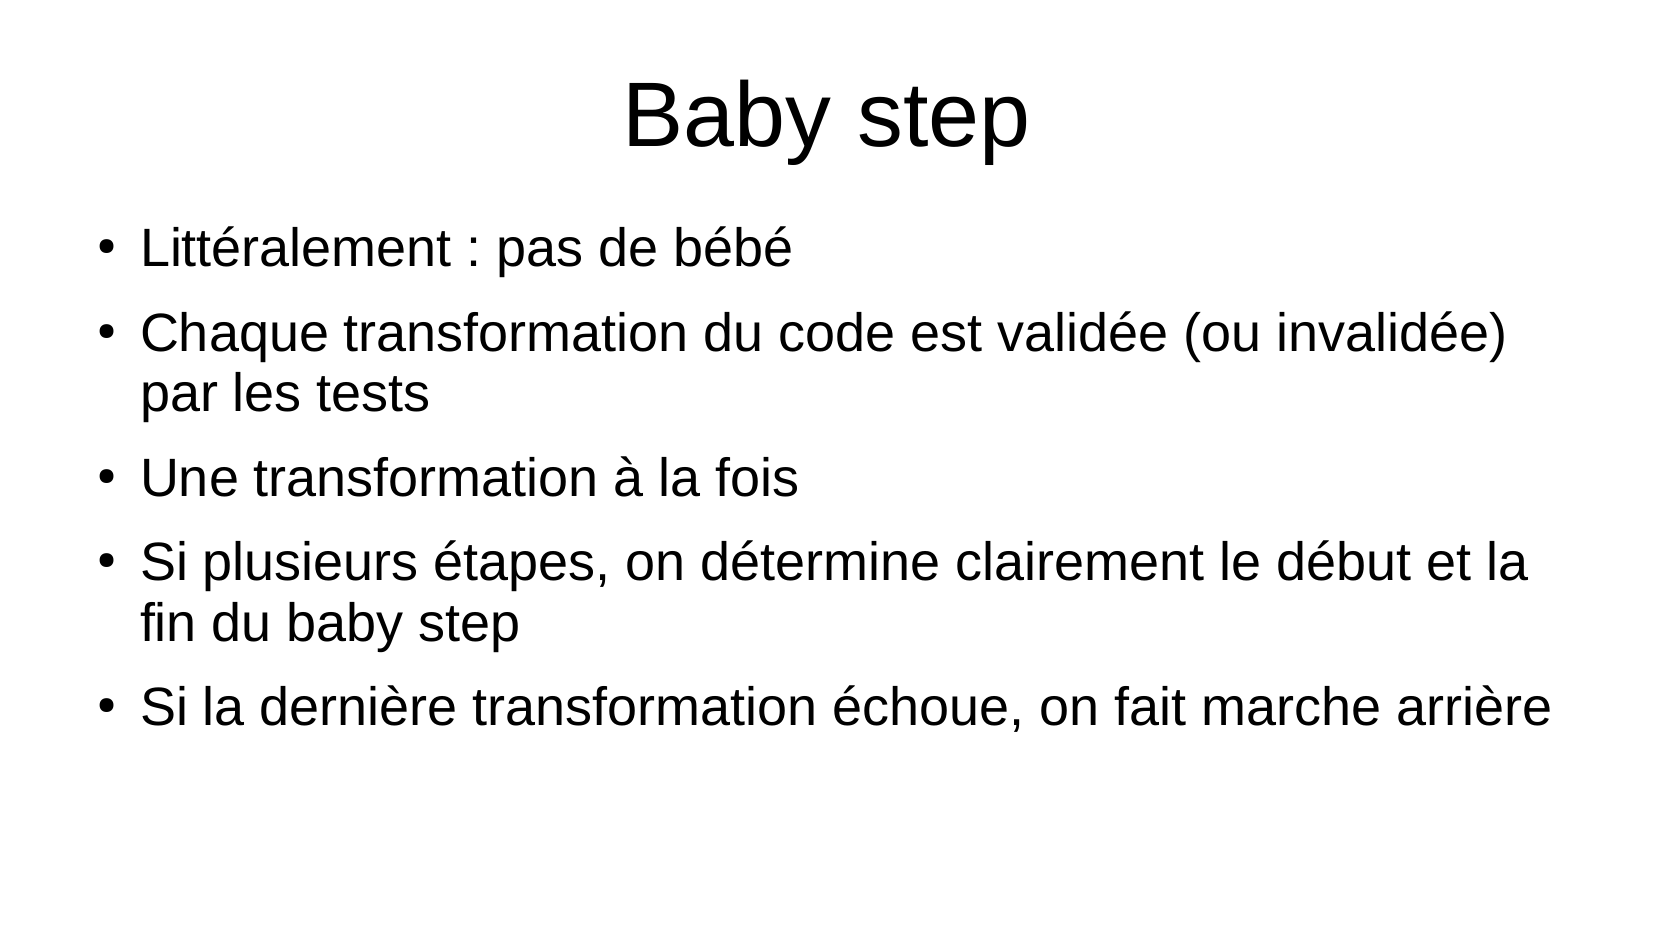

# Baby step
Littéralement : pas de bébé
Chaque transformation du code est validée (ou invalidée) par les tests
Une transformation à la fois
Si plusieurs étapes, on détermine clairement le début et la fin du baby step
Si la dernière transformation échoue, on fait marche arrière